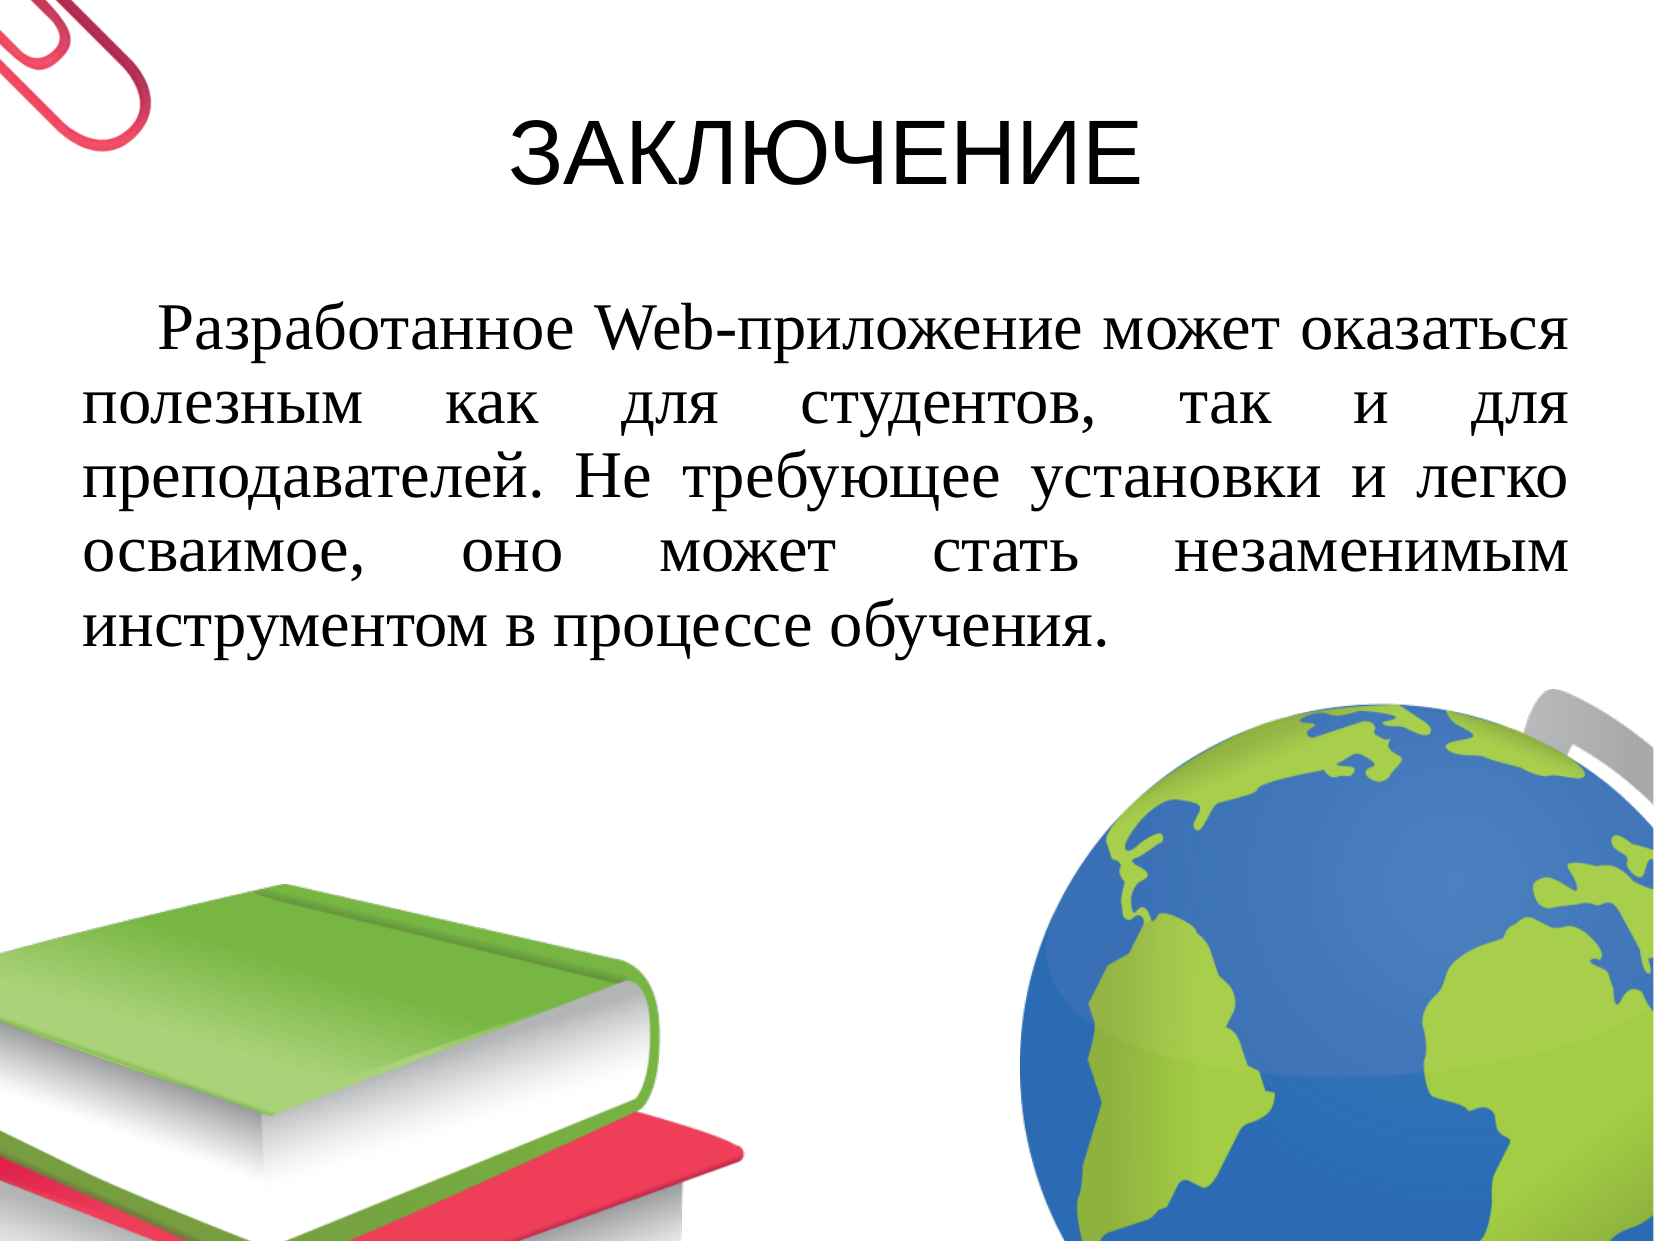

# ЗАКЛЮЧЕНИЕ
Разработанное Web-приложение может оказаться полезным как для студентов, так и для преподавателей. Не требующее установки и легко осваимое, оно может стать незаменимым инструментом в процессе обучения.